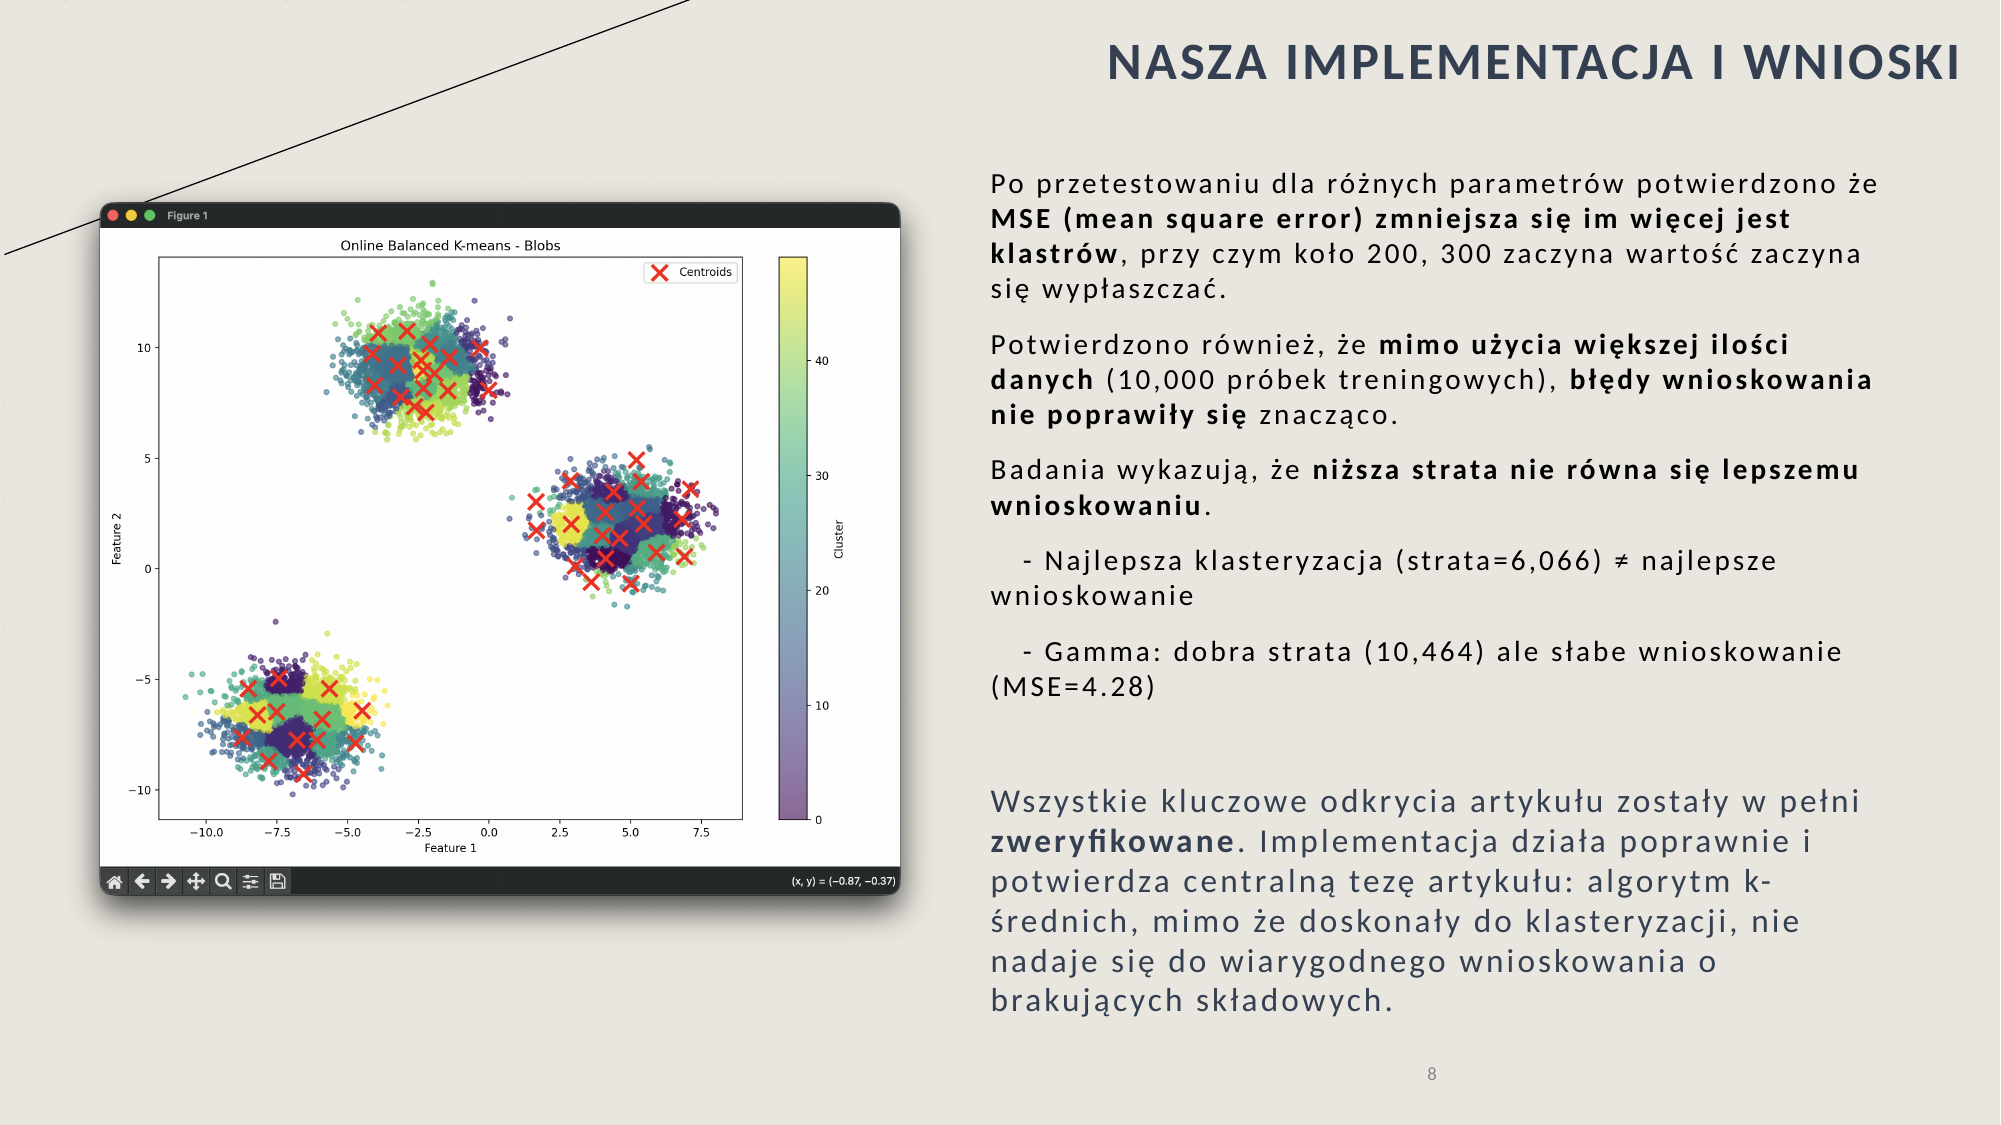

# Nasza Implementacja i wnioski
Po przetestowaniu dla różnych parametrów potwierdzono że MSE (mean square error) zmniejsza się im więcej jest klastrów, przy czym koło 200, 300 zaczyna wartość zaczyna się wypłaszczać.
Potwierdzono również, że mimo użycia większej ilości danych (10,000 próbek treningowych), błędy wnioskowania nie poprawiły się znacząco.
Badania wykazują, że niższa strata nie równa się lepszemu wnioskowaniu.
 - Najlepsza klasteryzacja (strata=6,066) ≠ najlepsze wnioskowanie
 - Gamma: dobra strata (10,464) ale słabe wnioskowanie (MSE=4.28)
Wszystkie kluczowe odkrycia artykułu zostały w pełni zweryfikowane. Implementacja działa poprawnie i potwierdza centralną tezę artykułu: algorytm k-średnich, mimo że doskonały do klasteryzacji, nie nadaje się do wiarygodnego wnioskowania o brakujących składowych.